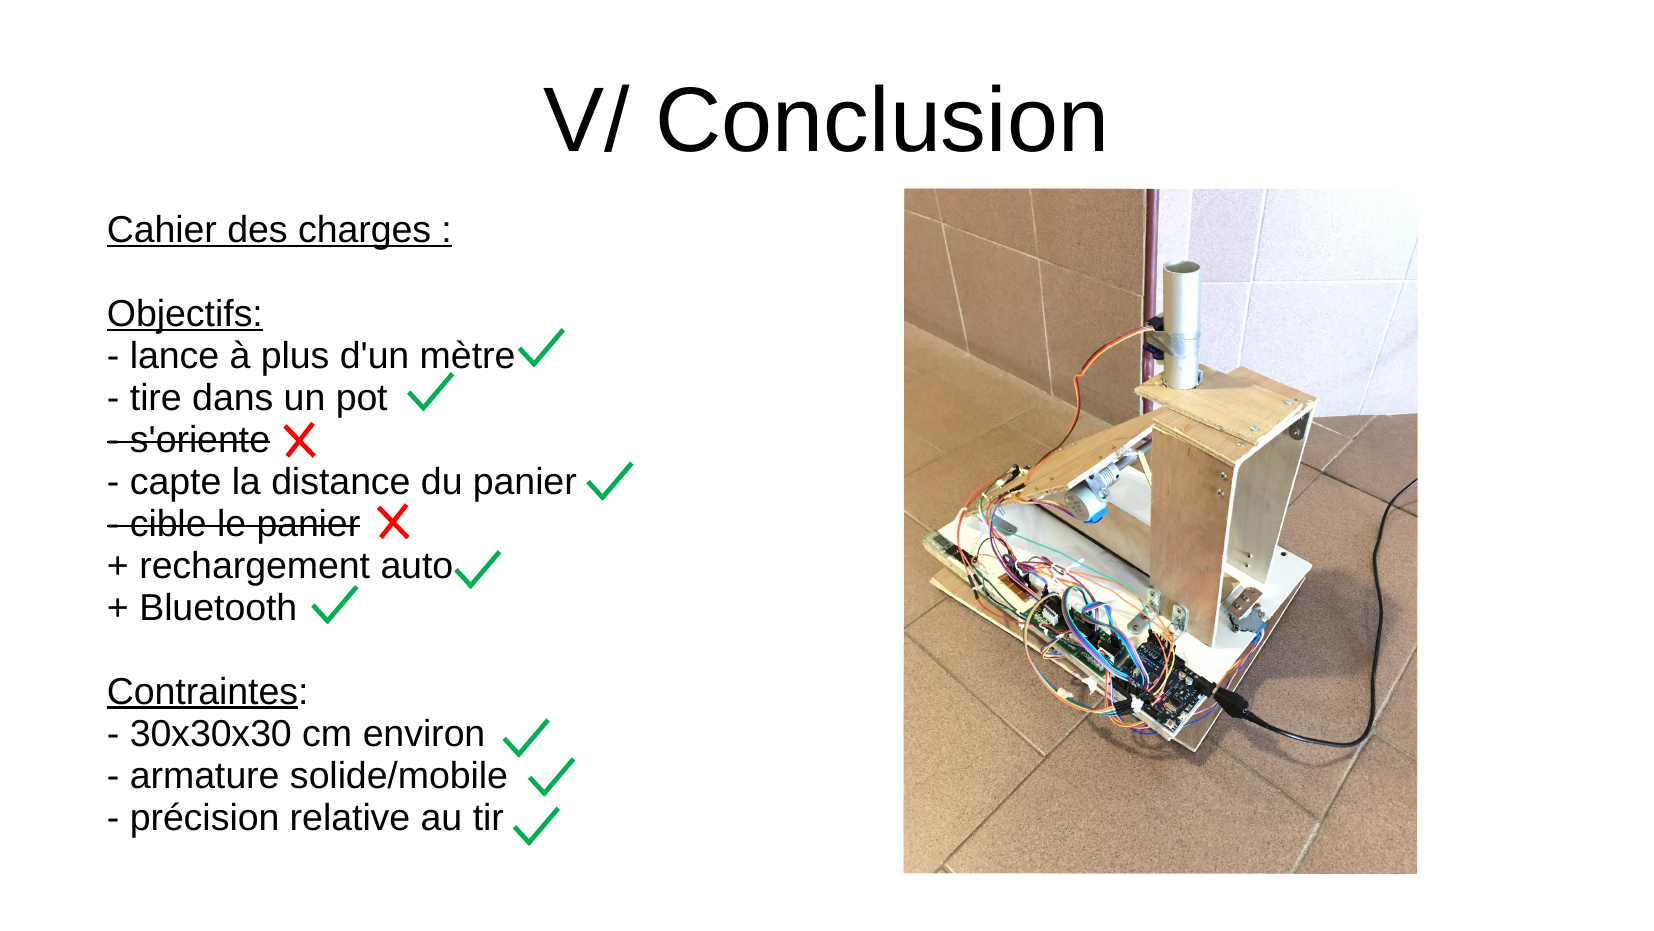

# V/ Conclusion
Cahier des charges :
Objectifs:
- lance à plus d'un mètre
- tire dans un pot
- s'oriente
- capte la distance du panier
- cible le panier
+ rechargement auto
+ Bluetooth
Contraintes:
- 30x30x30 cm environ
- armature solide/mobile
- précision relative au tir